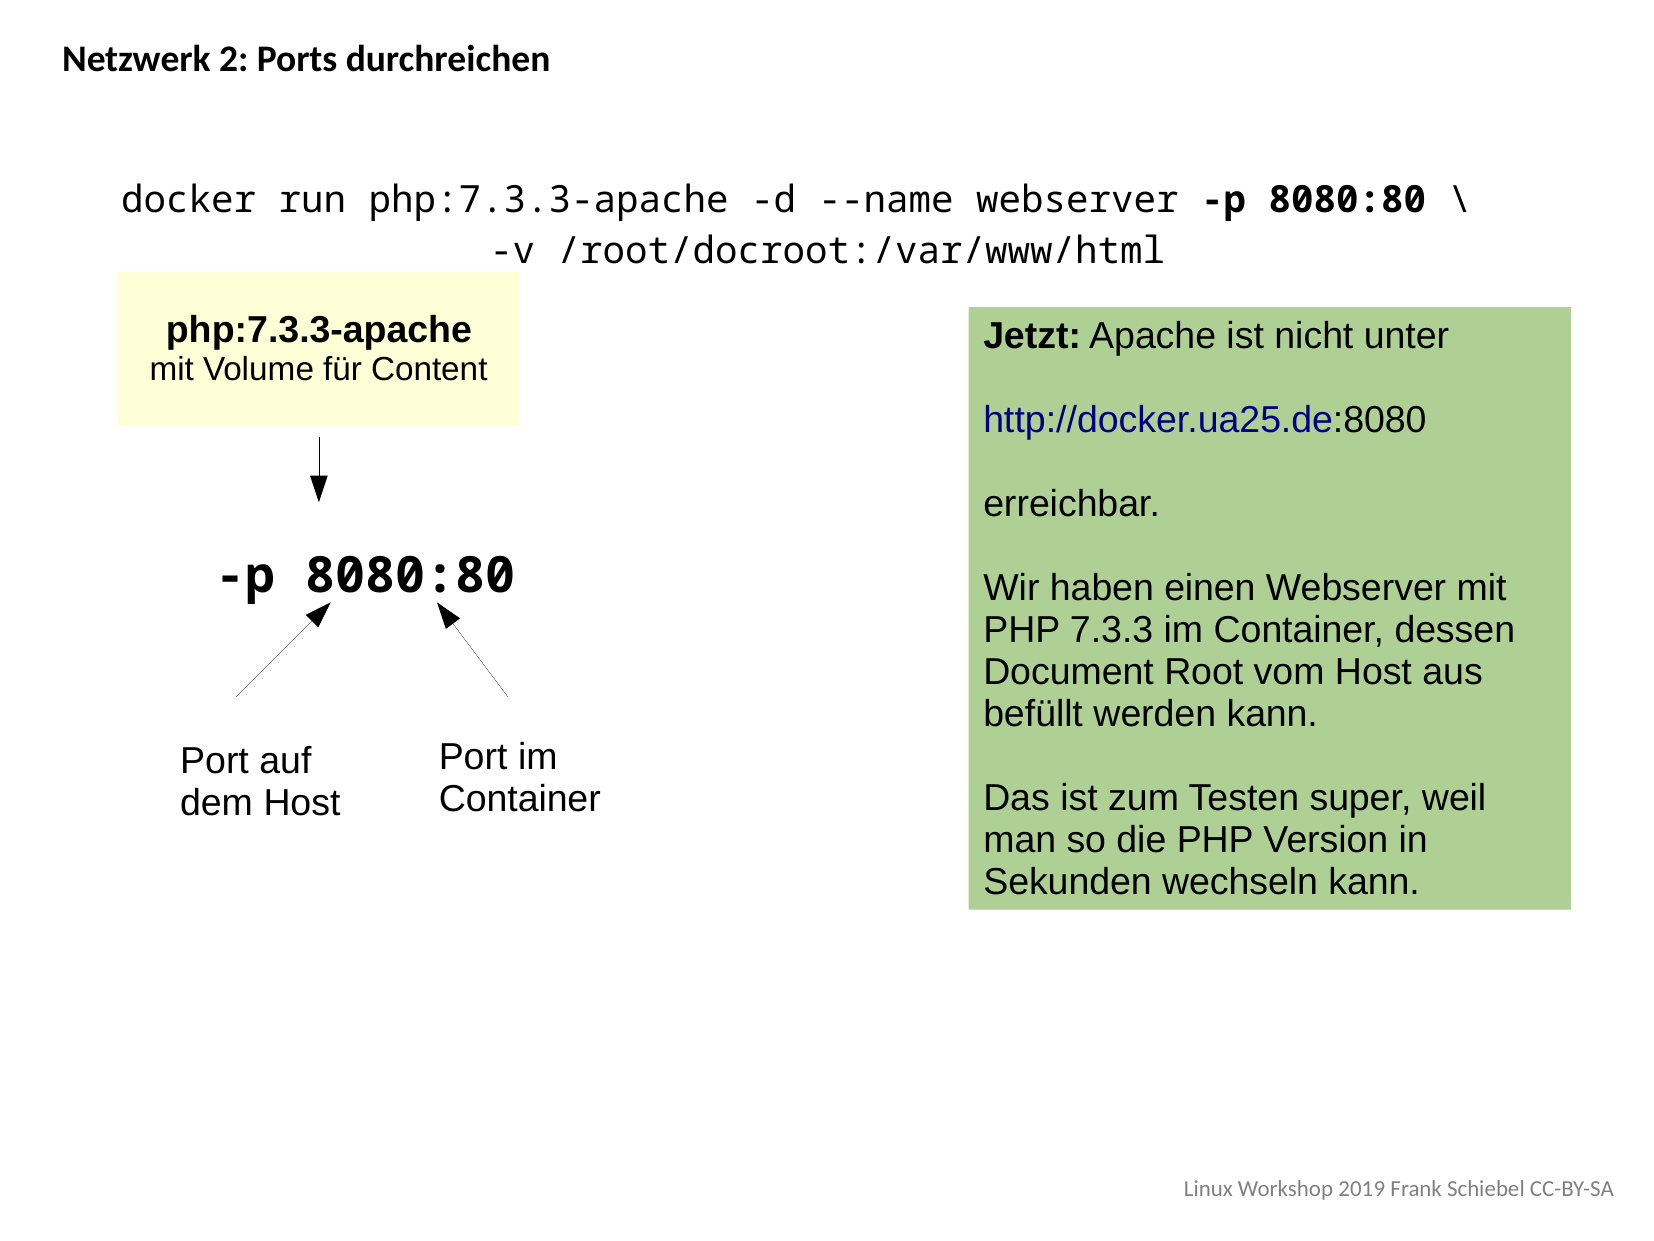

Netzwerk 2: Ports durchreichen
docker run php:7.3.3-apache -d --name webserver -p 8080:80 \
					-v /root/docroot:/var/www/html
php:7.3.3-apache
mit Volume für Content
Jetzt: Apache ist nicht unter
http://docker.ua25.de:8080
erreichbar.
Wir haben einen Webserver mit PHP 7.3.3 im Container, dessen Document Root vom Host aus befüllt werden kann.
Das ist zum Testen super, weil man so die PHP Version in Sekunden wechseln kann.
-p 8080:80
Port im
Container
Port auf
dem Host